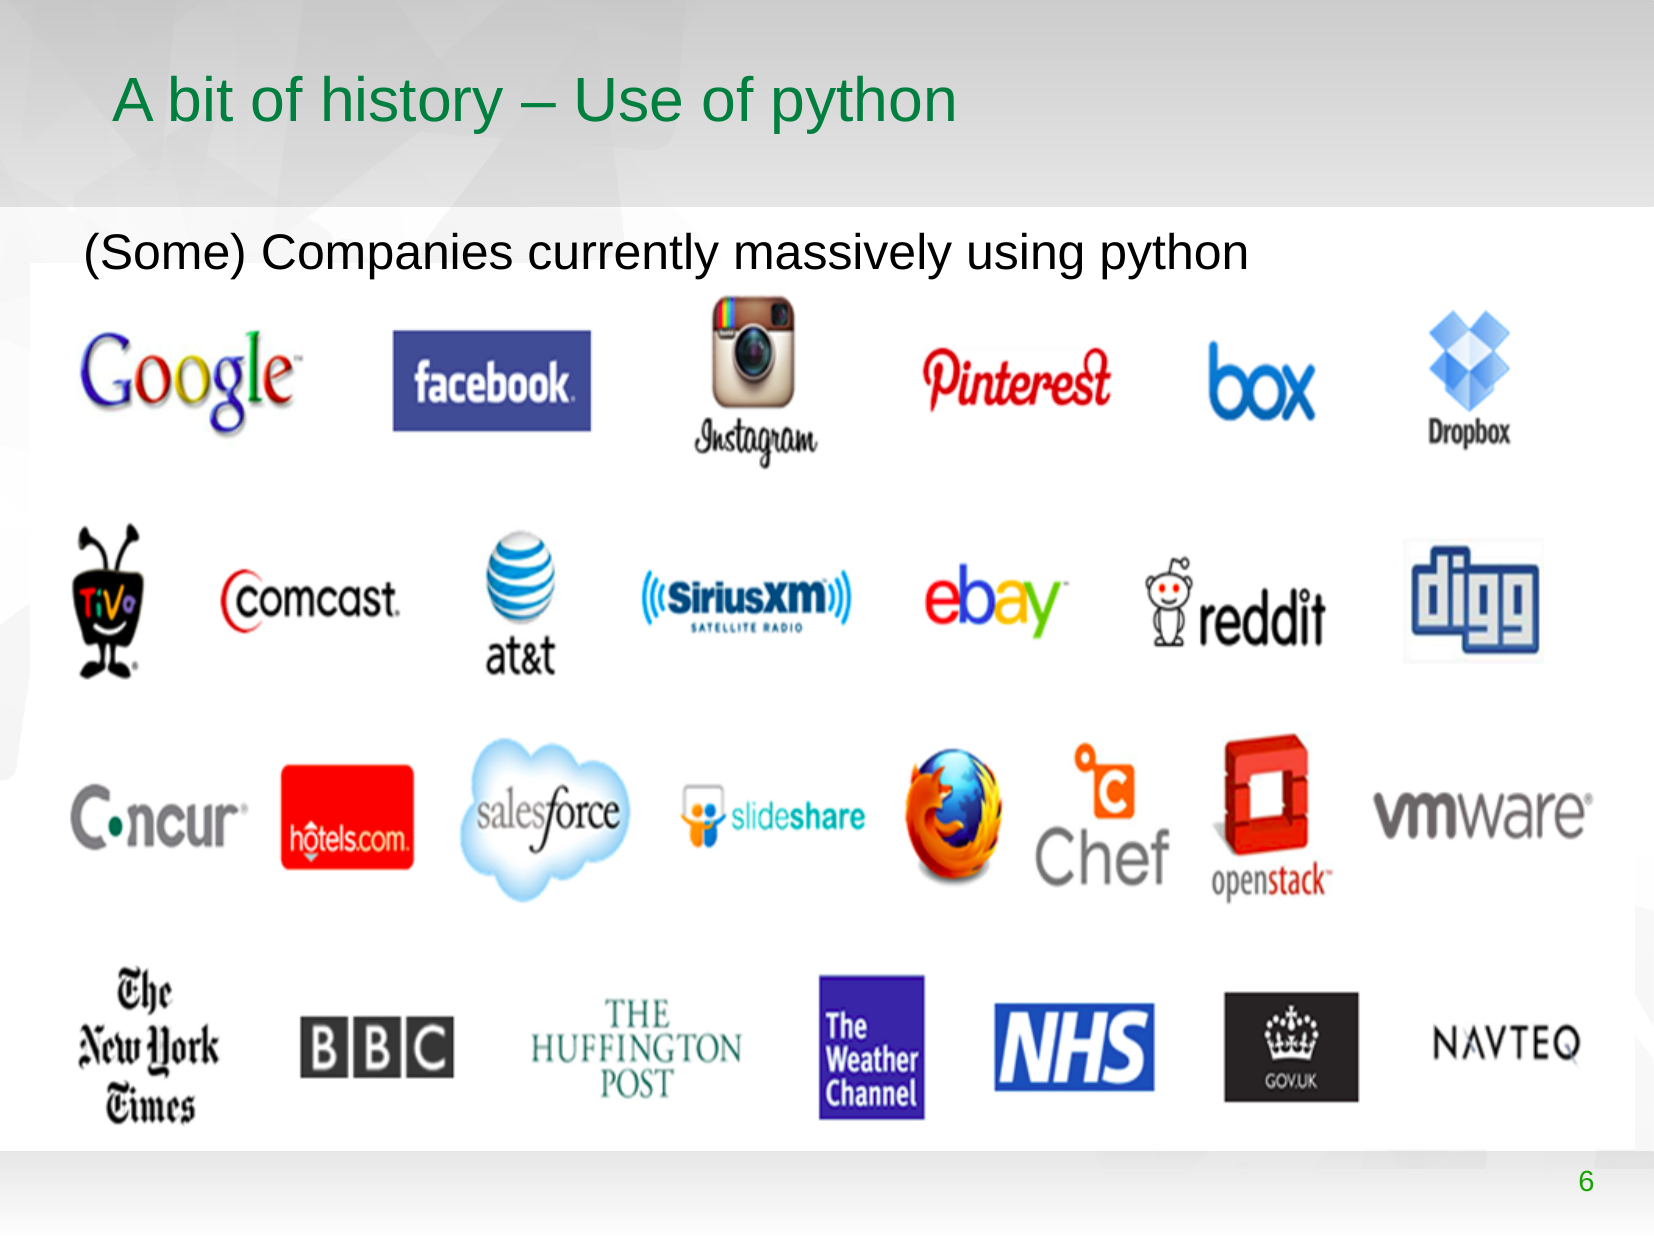

A bit of history – Use of python
(Some) Companies currently massively using python
6